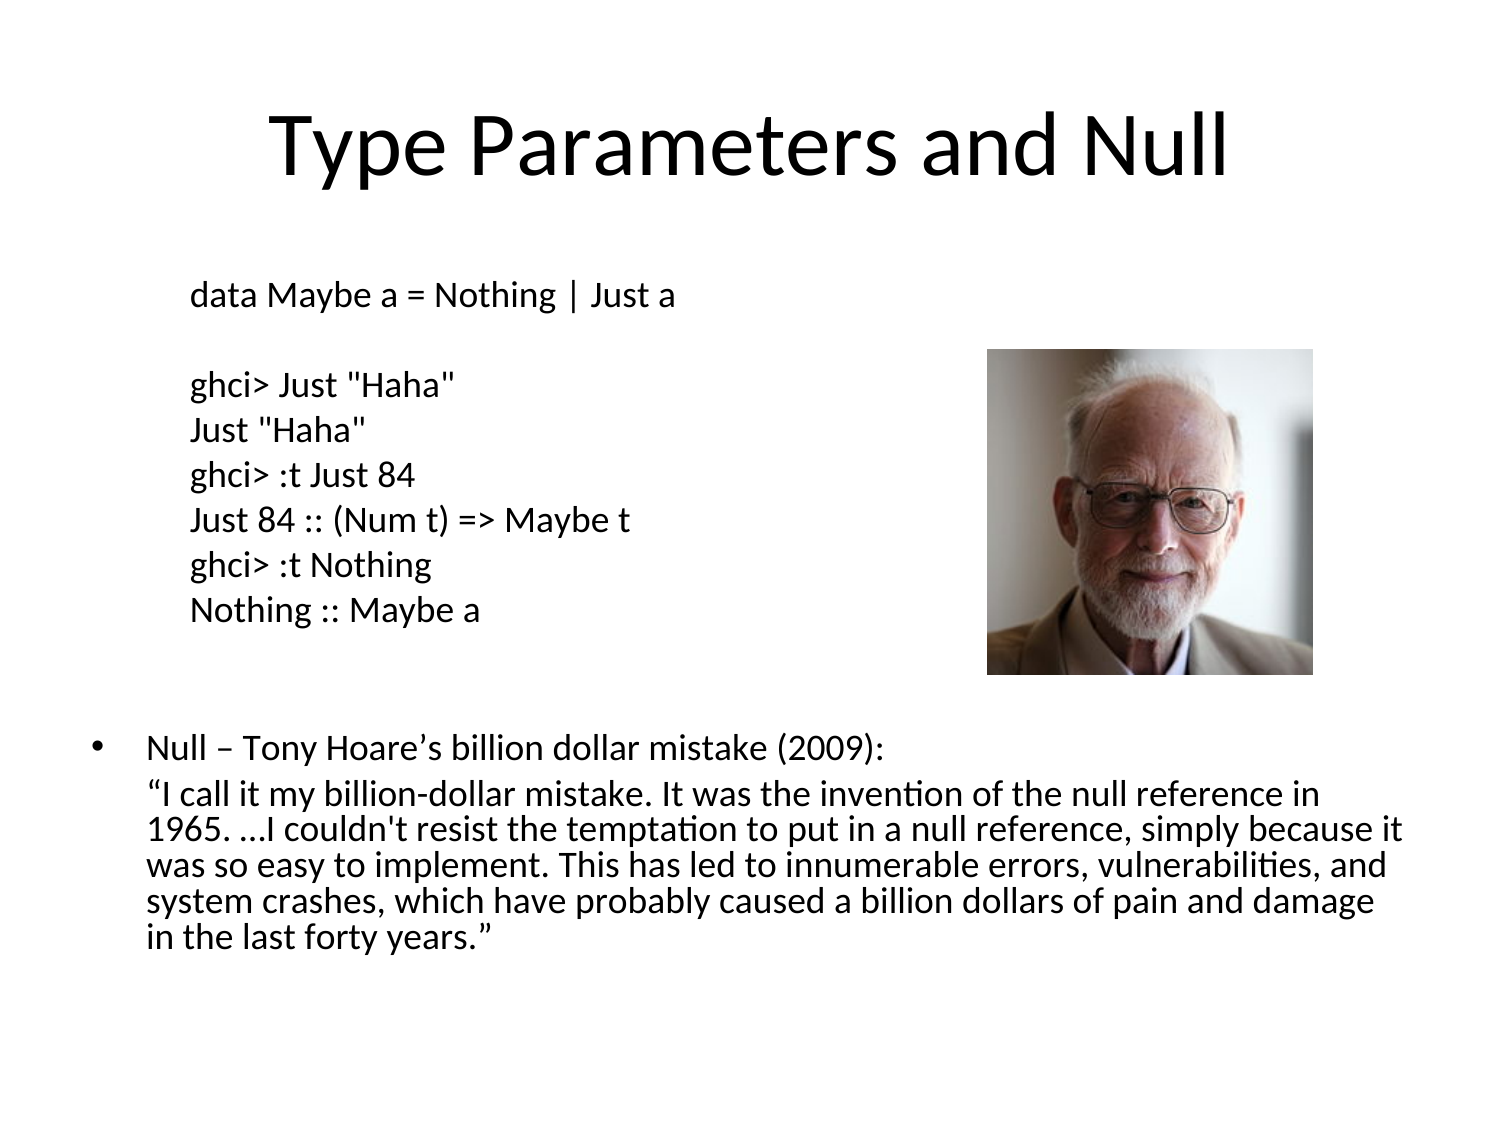

Type Parameters and Null
Null – Tony Hoare’s billion dollar mistake (2009):
	“I call it my billion-dollar mistake. It was the invention of the null reference in 1965. …I couldn't resist the temptation to put in a null reference, simply because it was so easy to implement. This has led to innumerable errors, vulnerabilities, and system crashes, which have probably caused a billion dollars of pain and damage in the last forty years.”
data Maybe a = Nothing | Just a
ghci> Just "Haha"
Just "Haha"
ghci> :t Just 84
Just 84 :: (Num t) => Maybe t
ghci> :t Nothing
Nothing :: Maybe a